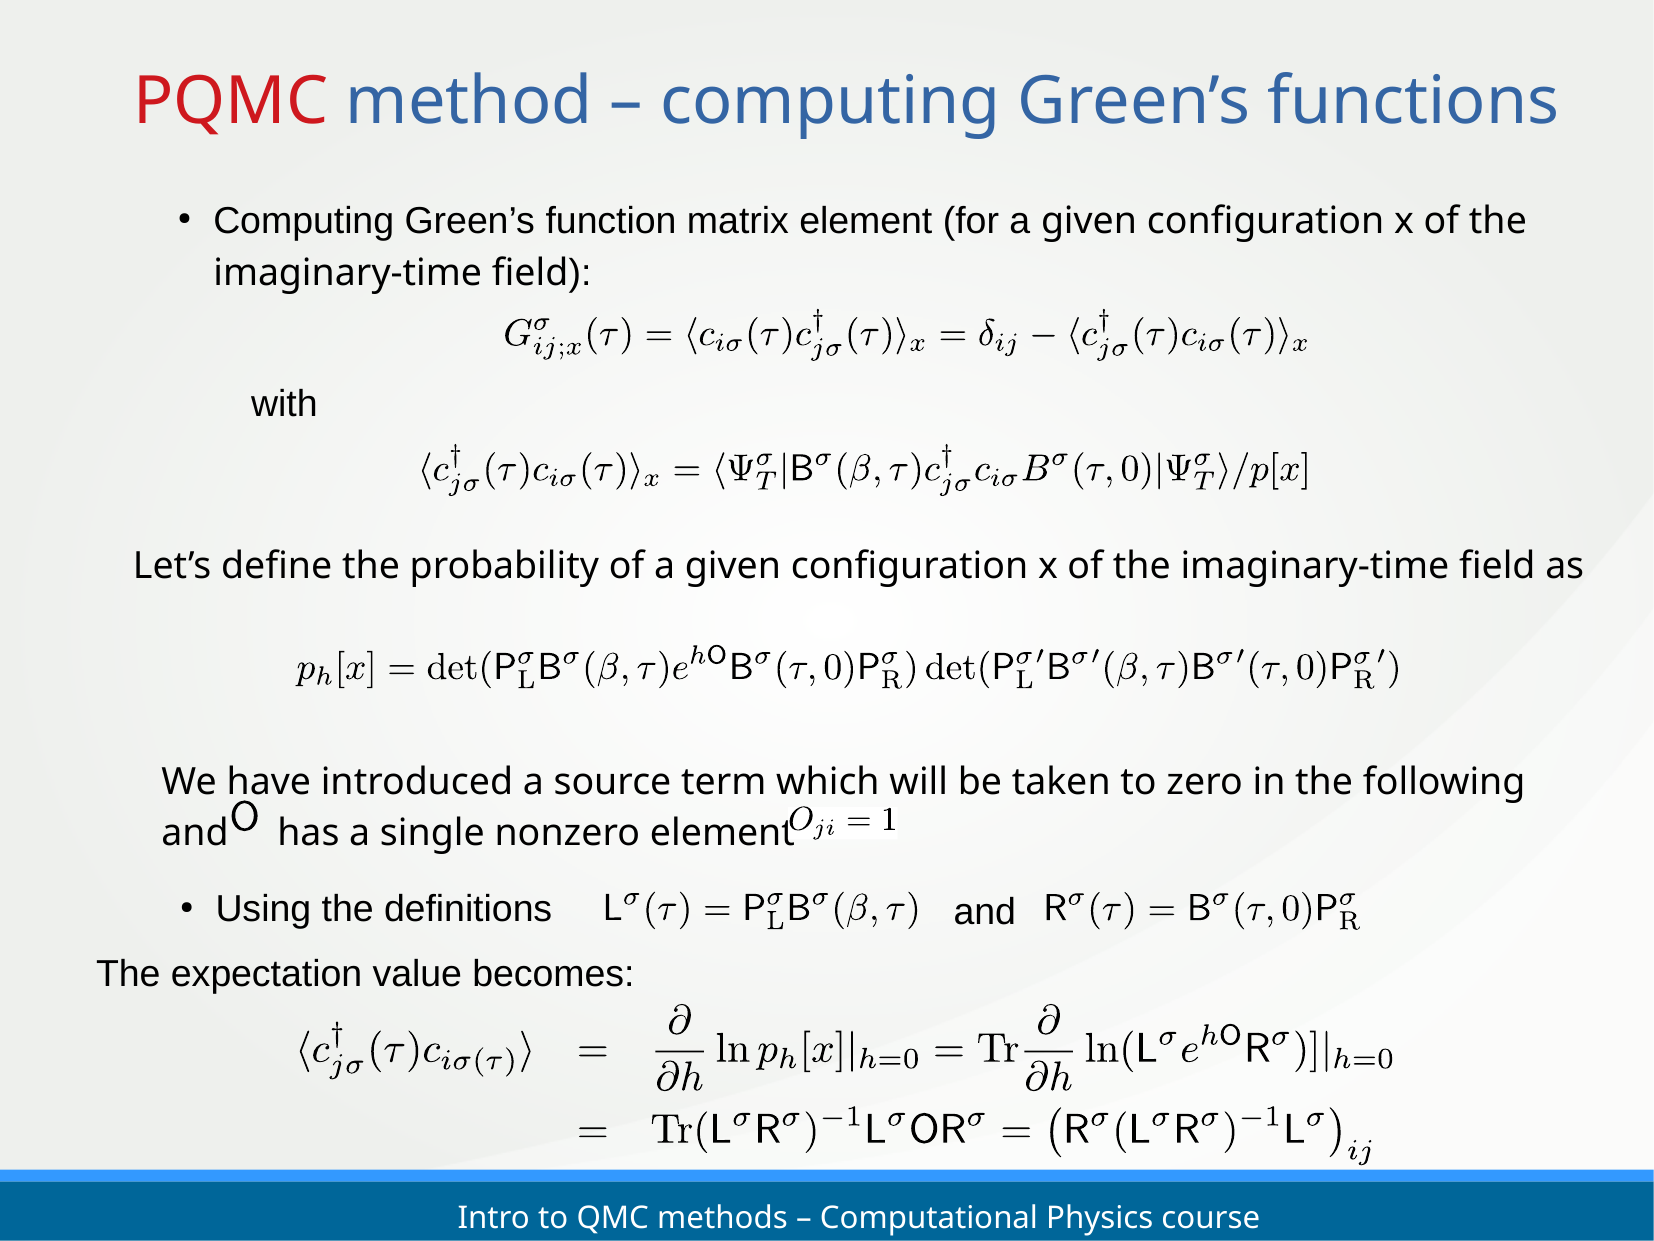

PQMC method – computing Green’s functions
Computing Green’s function matrix element (for a given configuration x of the
imaginary-time field):
with
Let’s define the probability of a given configuration x of the imaginary-time field as
We have introduced a source term which will be taken to zero in the following
and has a single nonzero element
Using the definitions
and
The expectation value becomes: